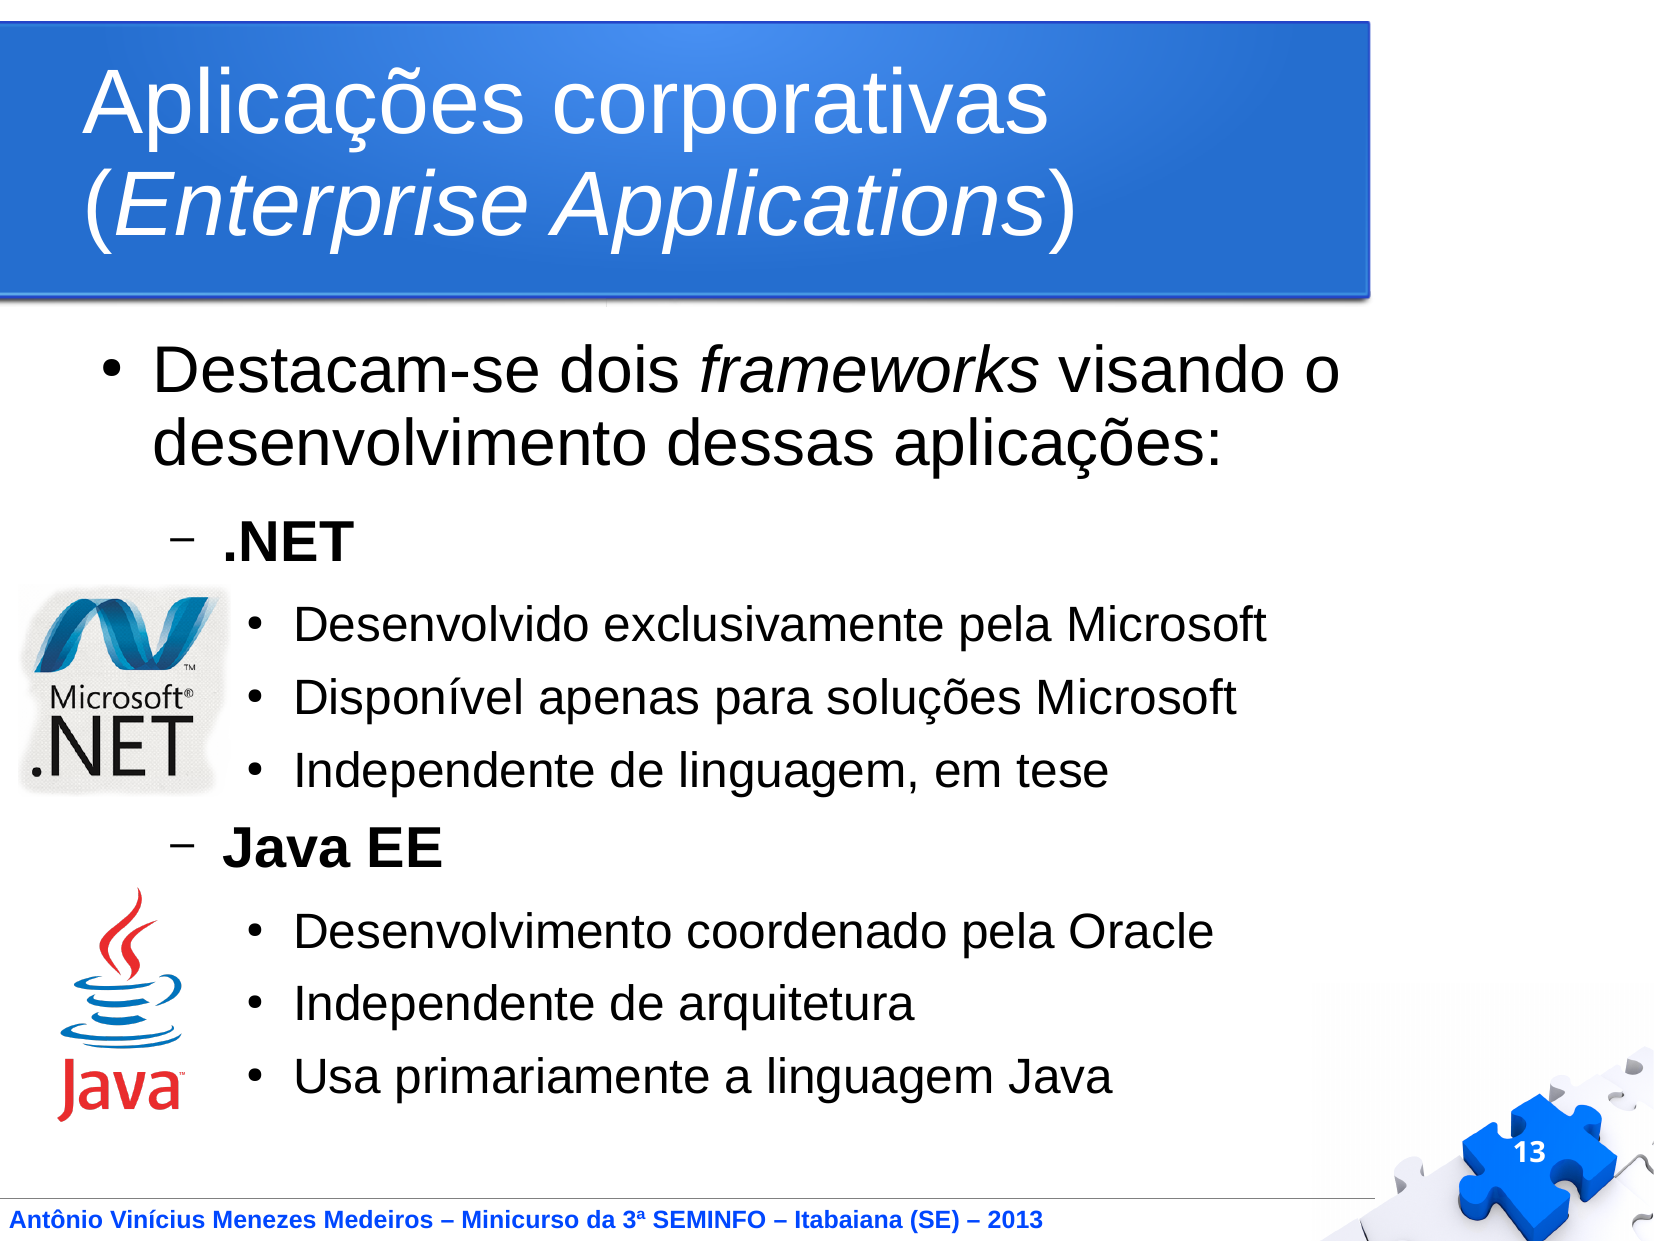

# Aplicações corporativas (Enterprise Applications)
Destacam-se dois frameworks visando o desenvolvimento dessas aplicações:
.NET
Desenvolvido exclusivamente pela Microsoft
Disponível apenas para soluções Microsoft
Independente de linguagem, em tese
Java EE
Desenvolvimento coordenado pela Oracle
Independente de arquitetura
Usa primariamente a linguagem Java
13